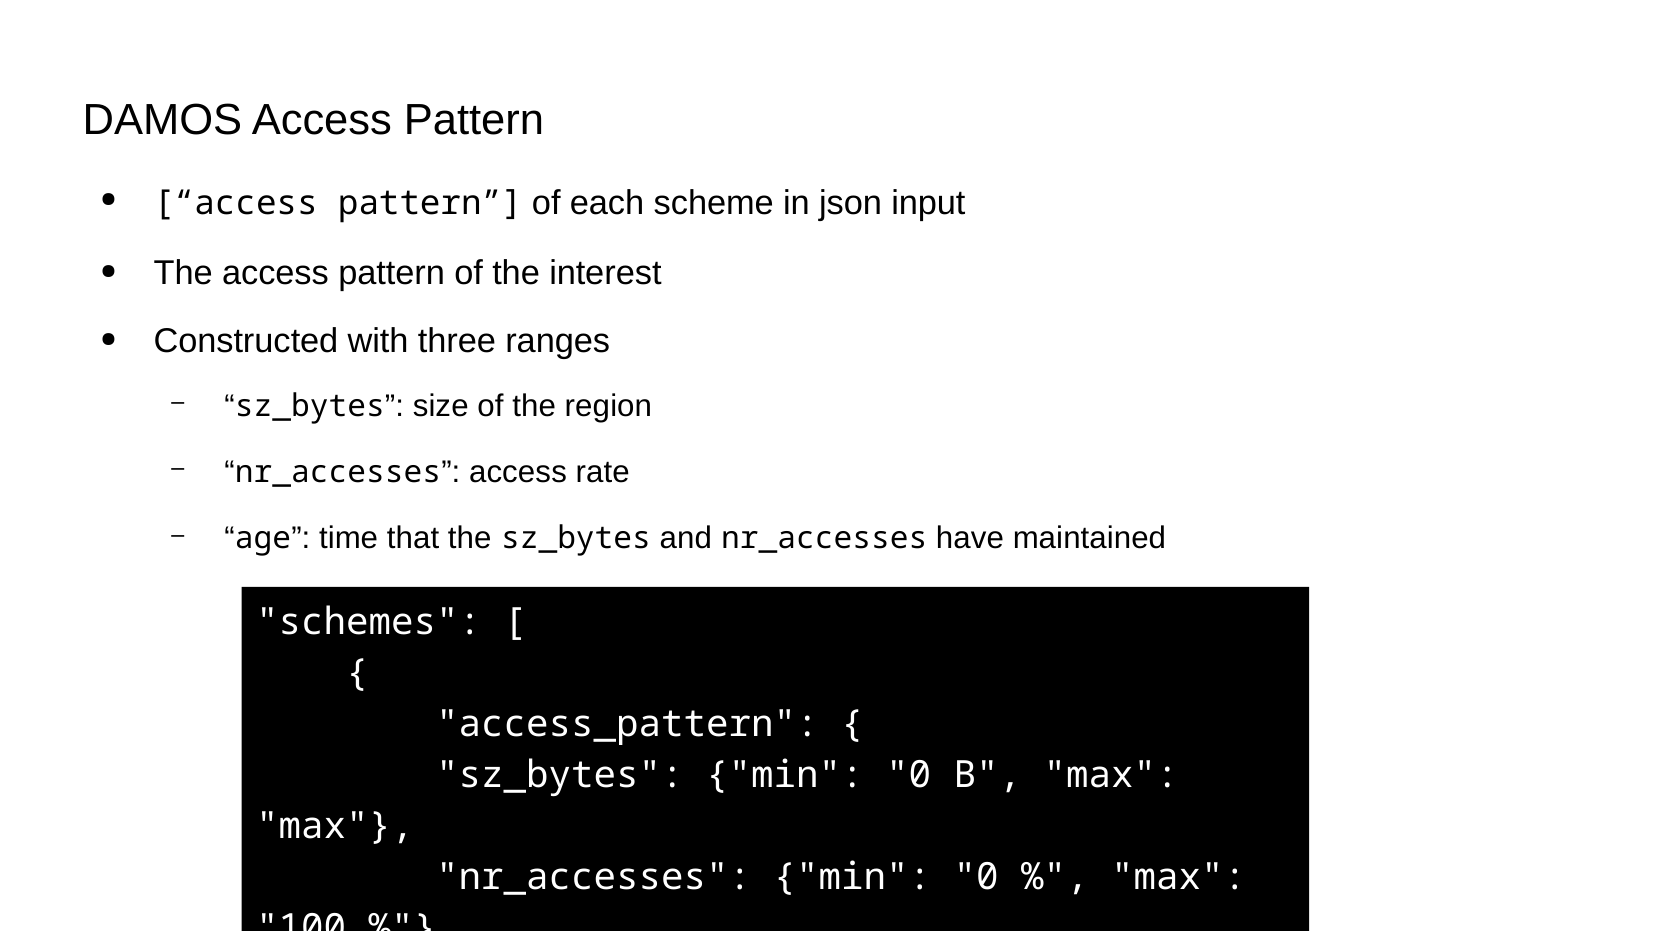

# DAMOS Access Pattern
[“access pattern”] of each scheme in json input
The access pattern of the interest
Constructed with three ranges
“sz_bytes”: size of the region
“nr_accesses”: access rate
“age”: time that the sz_bytes and nr_accesses have maintained
"schemes": [
 {
 "access_pattern": {
 "sz_bytes": {"min": "0 B", "max": "max"},
 "nr_accesses": {"min": "0 %", "max": "100 %"},
 "age": {"min": "0 ns", "max": "max"}
 },